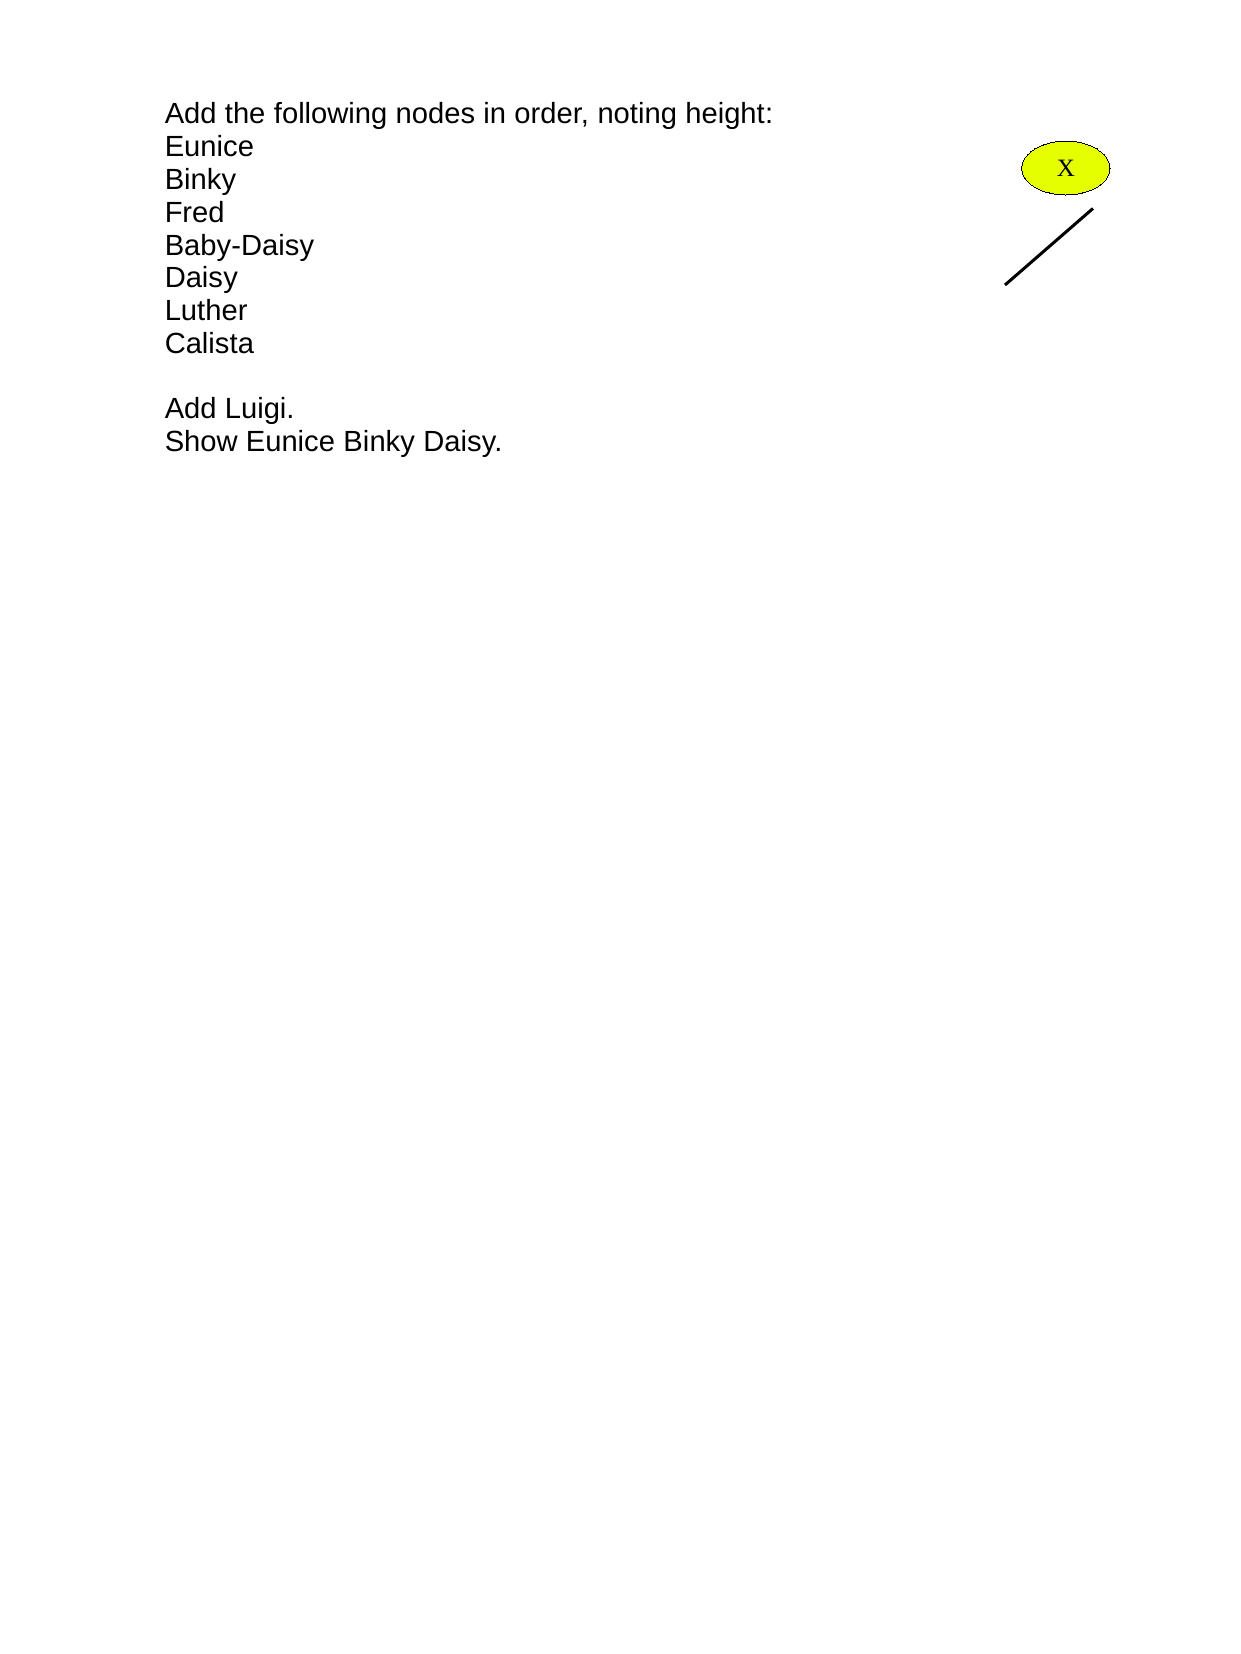

Add the following nodes in order, noting height:
Eunice
Binky
Fred
Baby-Daisy
Daisy
Luther
Calista
Add Luigi.
Show Eunice Binky Daisy.
X